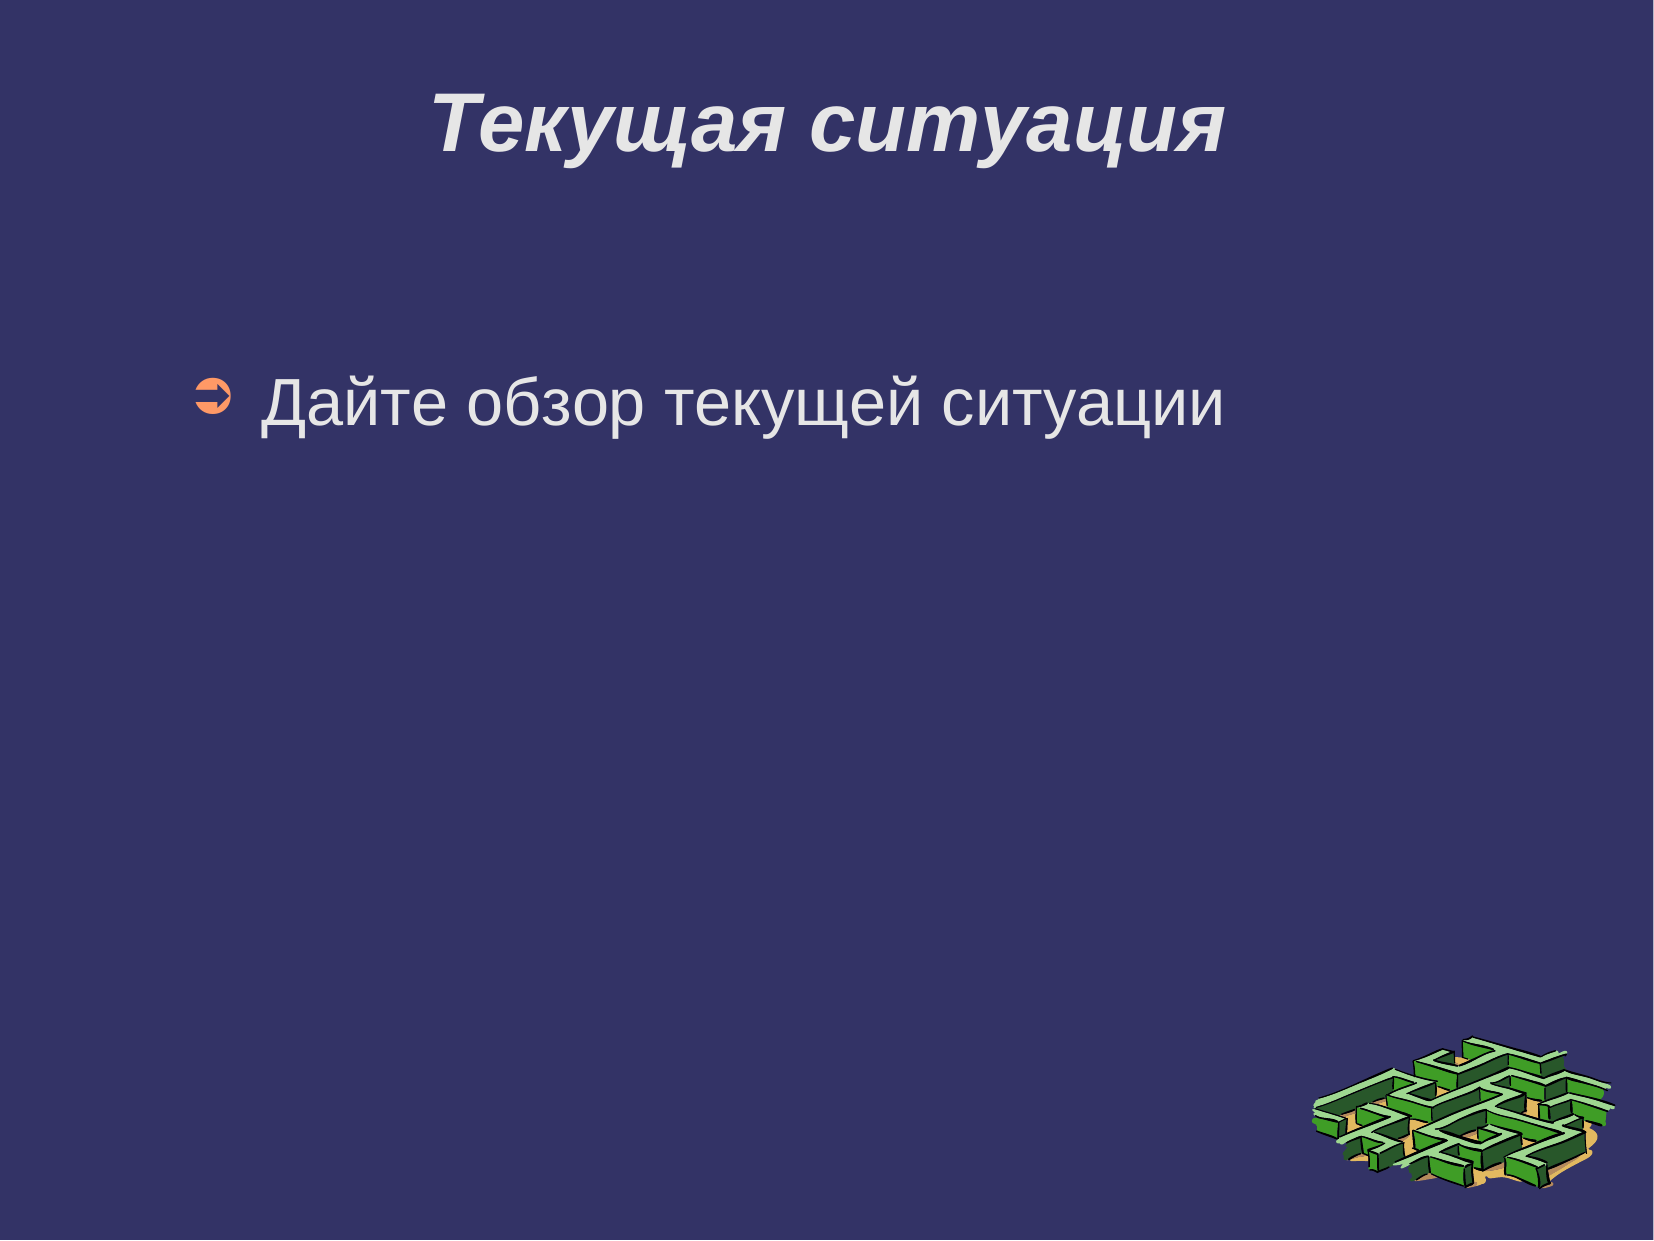

# Текущая ситуация
Дайте обзор текущей ситуации